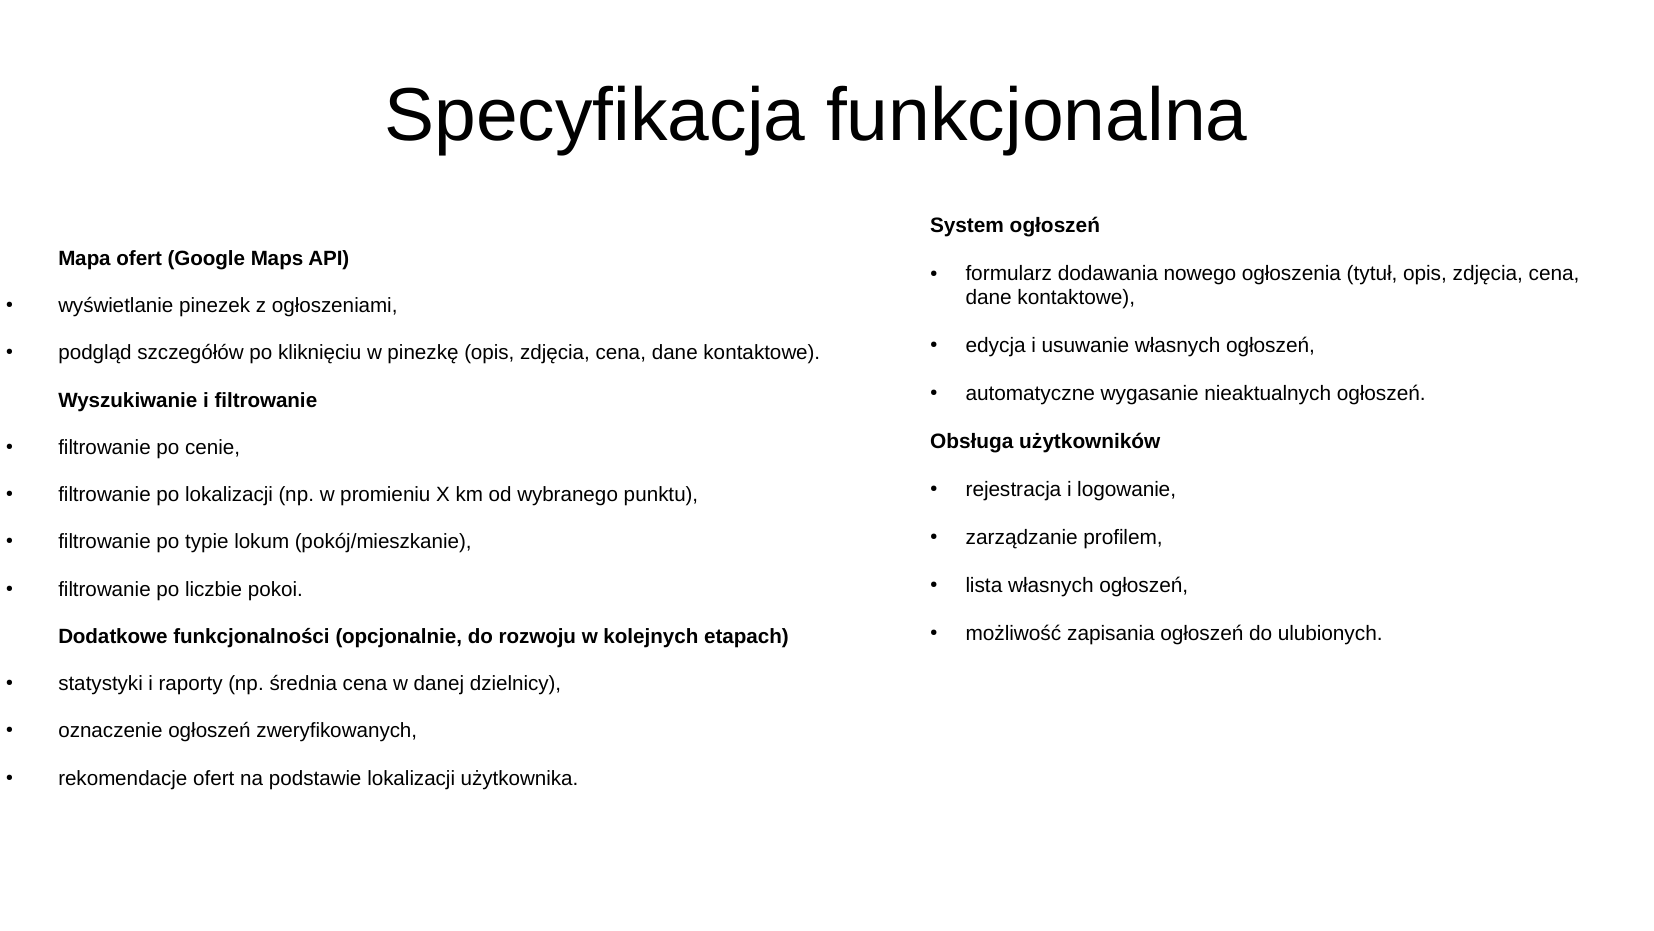

# Specyfikacja funkcjonalna
System ogłoszeń
formularz dodawania nowego ogłoszenia (tytuł, opis, zdjęcia, cena, dane kontaktowe),
edycja i usuwanie własnych ogłoszeń,
automatyczne wygasanie nieaktualnych ogłoszeń.
Obsługa użytkowników
rejestracja i logowanie,
zarządzanie profilem,
lista własnych ogłoszeń,
możliwość zapisania ogłoszeń do ulubionych.
Mapa ofert (Google Maps API)
wyświetlanie pinezek z ogłoszeniami,
podgląd szczegółów po kliknięciu w pinezkę (opis, zdjęcia, cena, dane kontaktowe).
Wyszukiwanie i filtrowanie
filtrowanie po cenie,
filtrowanie po lokalizacji (np. w promieniu X km od wybranego punktu),
filtrowanie po typie lokum (pokój/mieszkanie),
filtrowanie po liczbie pokoi.
Dodatkowe funkcjonalności (opcjonalnie, do rozwoju w kolejnych etapach)
statystyki i raporty (np. średnia cena w danej dzielnicy),
oznaczenie ogłoszeń zweryfikowanych,
rekomendacje ofert na podstawie lokalizacji użytkownika.